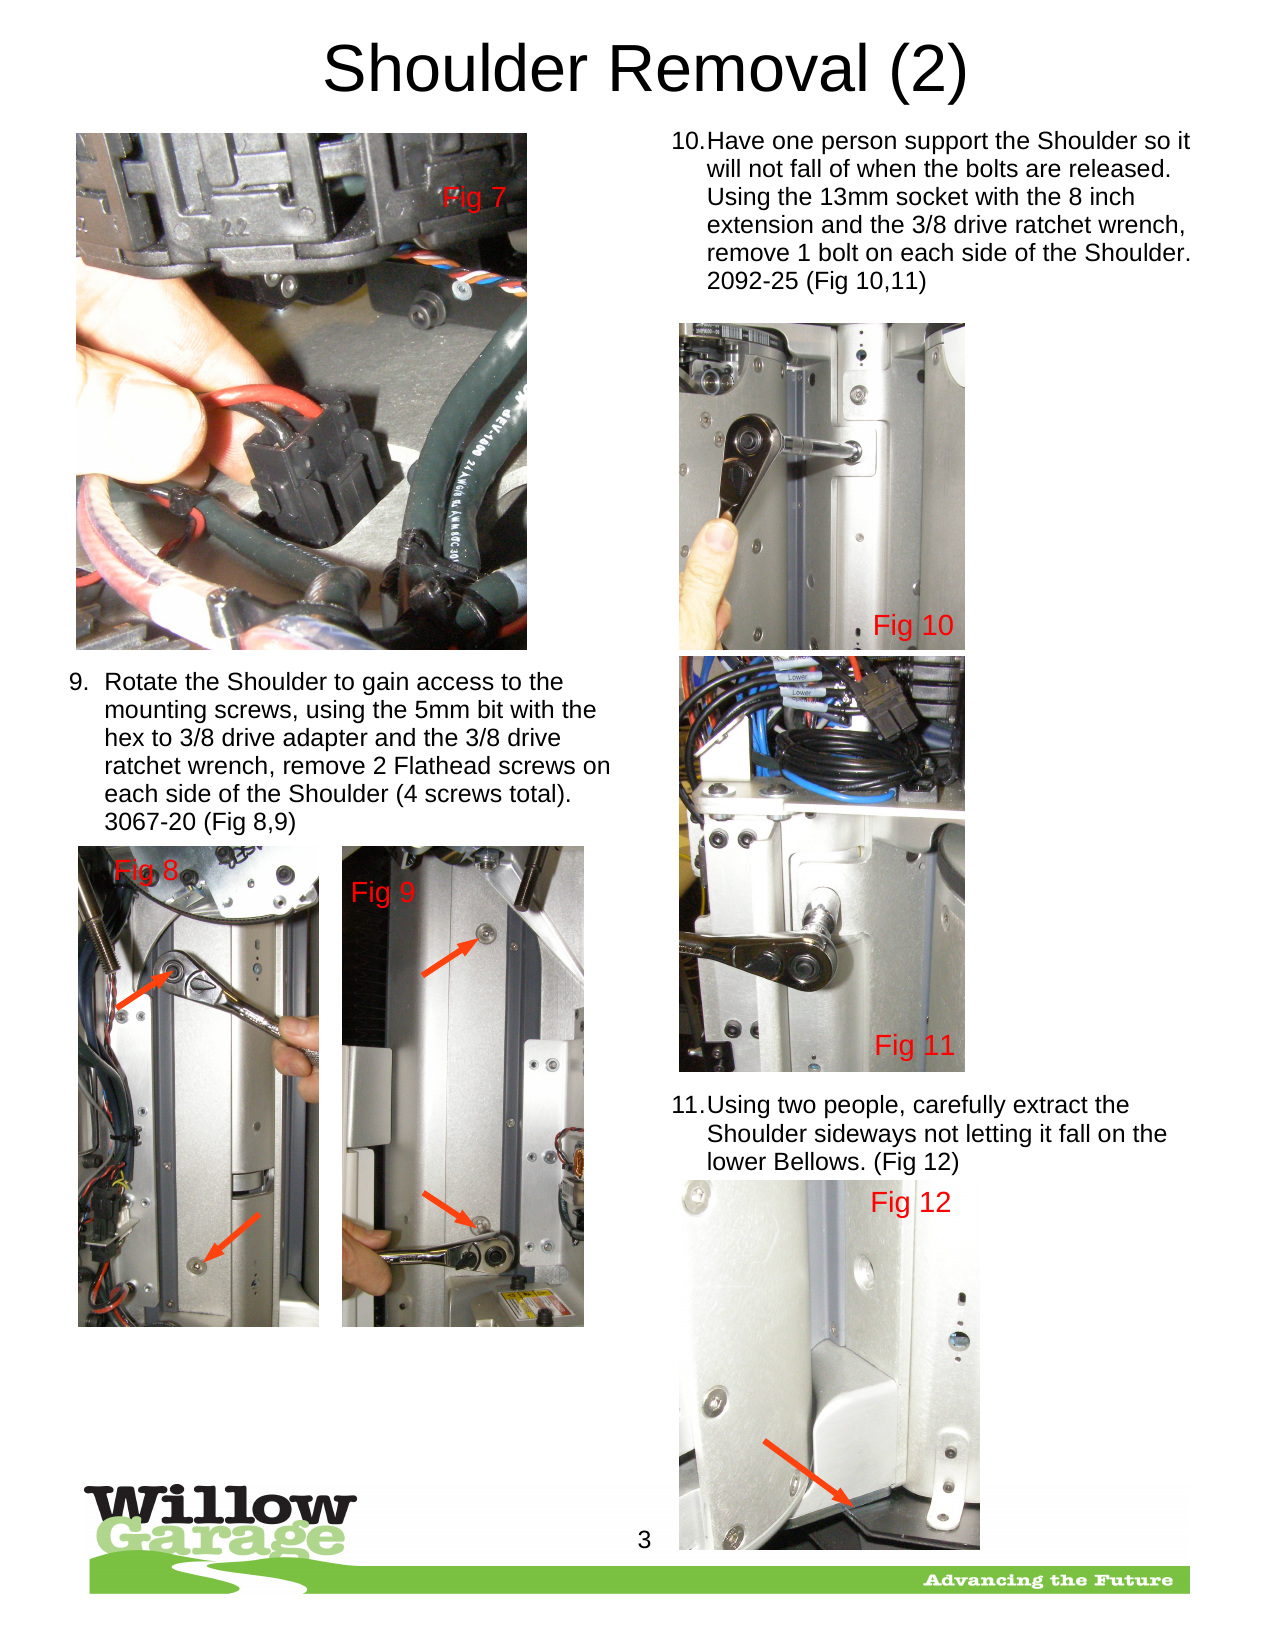

# Shoulder Removal (2)
Have one person support the Shoulder so it will not fall of when the bolts are released. Using the 13mm socket with the 8 inch extension and the 3/8 drive ratchet wrench, remove 1 bolt on each side of the Shoulder. 2092-25 (Fig 10,11)
Using two people, carefully extract the Shoulder sideways not letting it fall on the lower Bellows. (Fig 12)
Fig 7
Fig 10
Rotate the Shoulder to gain access to the mounting screws, using the 5mm bit with the hex to 3/8 drive adapter and the 3/8 drive ratchet wrench, remove 2 Flathead screws on each side of the Shoulder (4 screws total). 3067-20 (Fig 8,9)
Fig 8
Fig 9
Fig 11
Fig 12
3